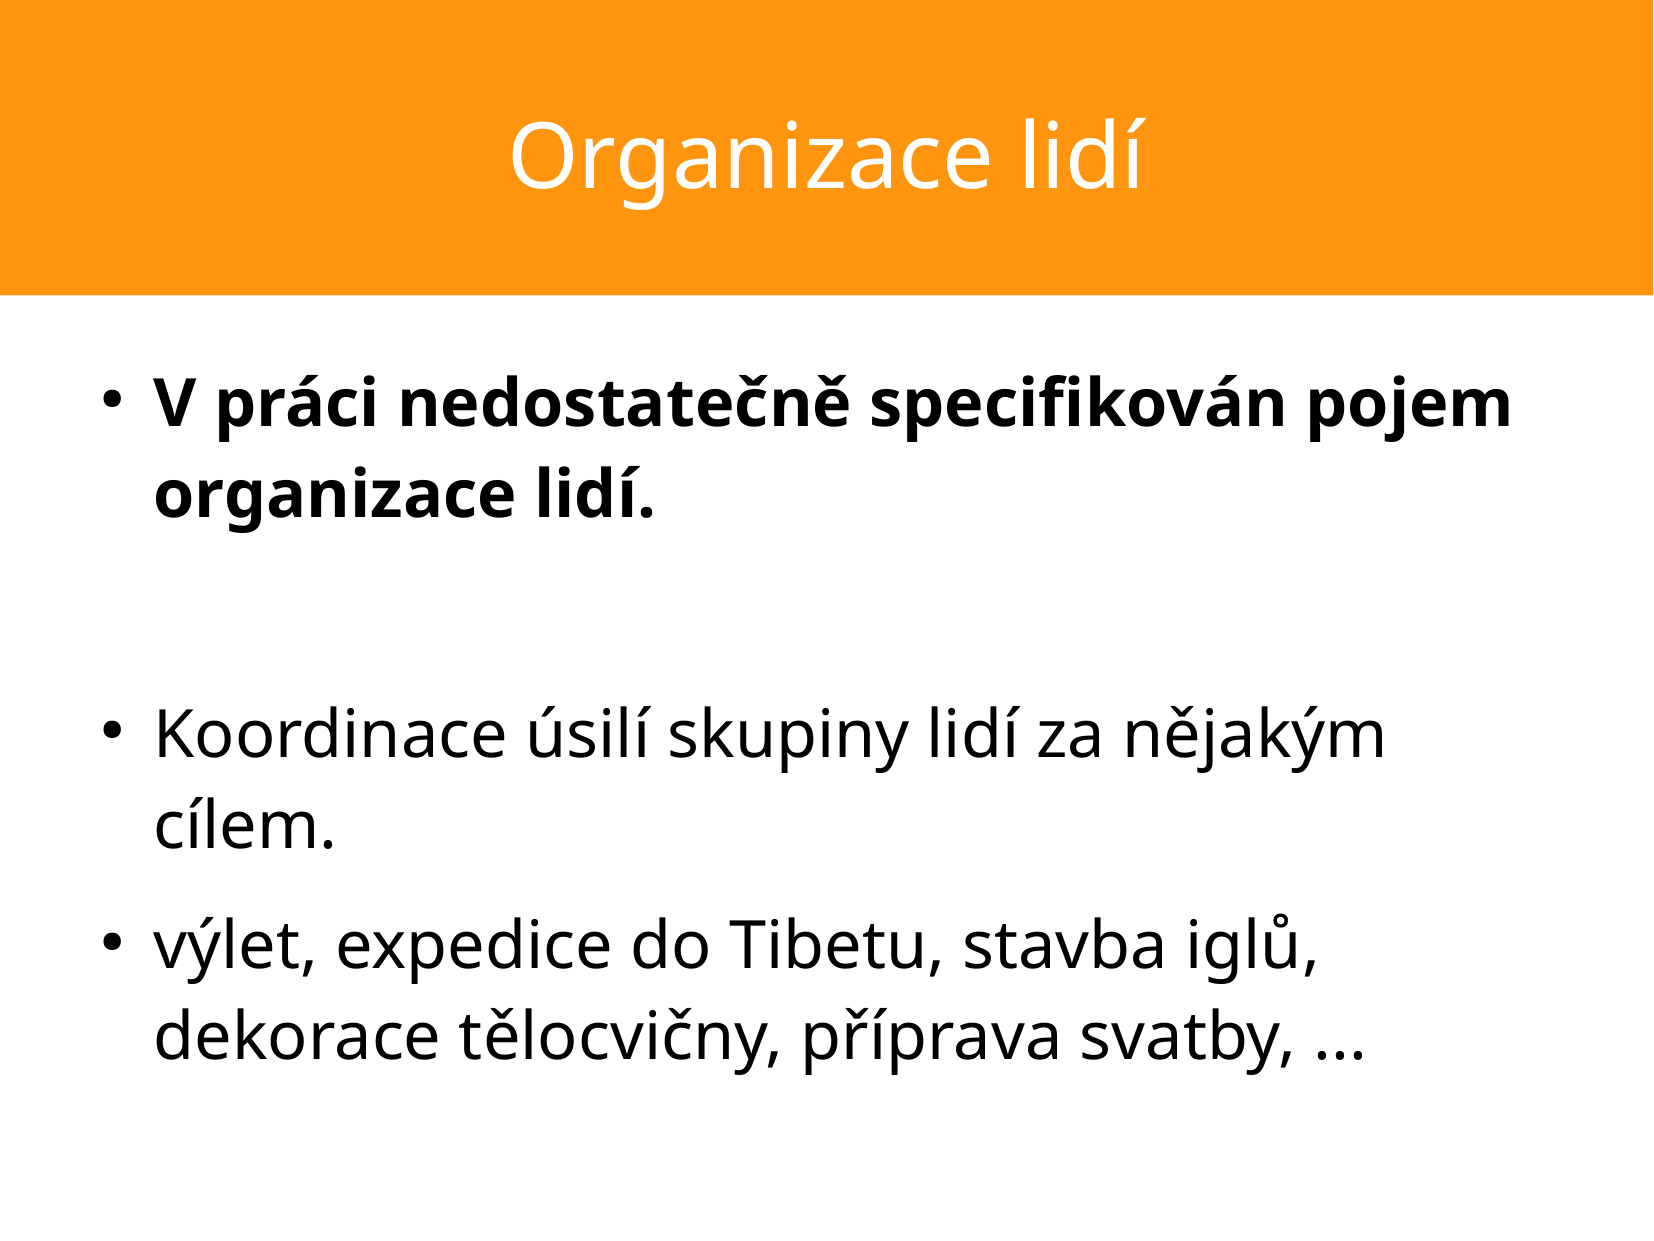

# Organizace lidí
V práci nedostatečně specifikován pojem organizace lidí.
Koordinace úsilí skupiny lidí za nějakým cílem.
výlet, expedice do Tibetu, stavba iglů, dekorace tělocvičny, příprava svatby, ...